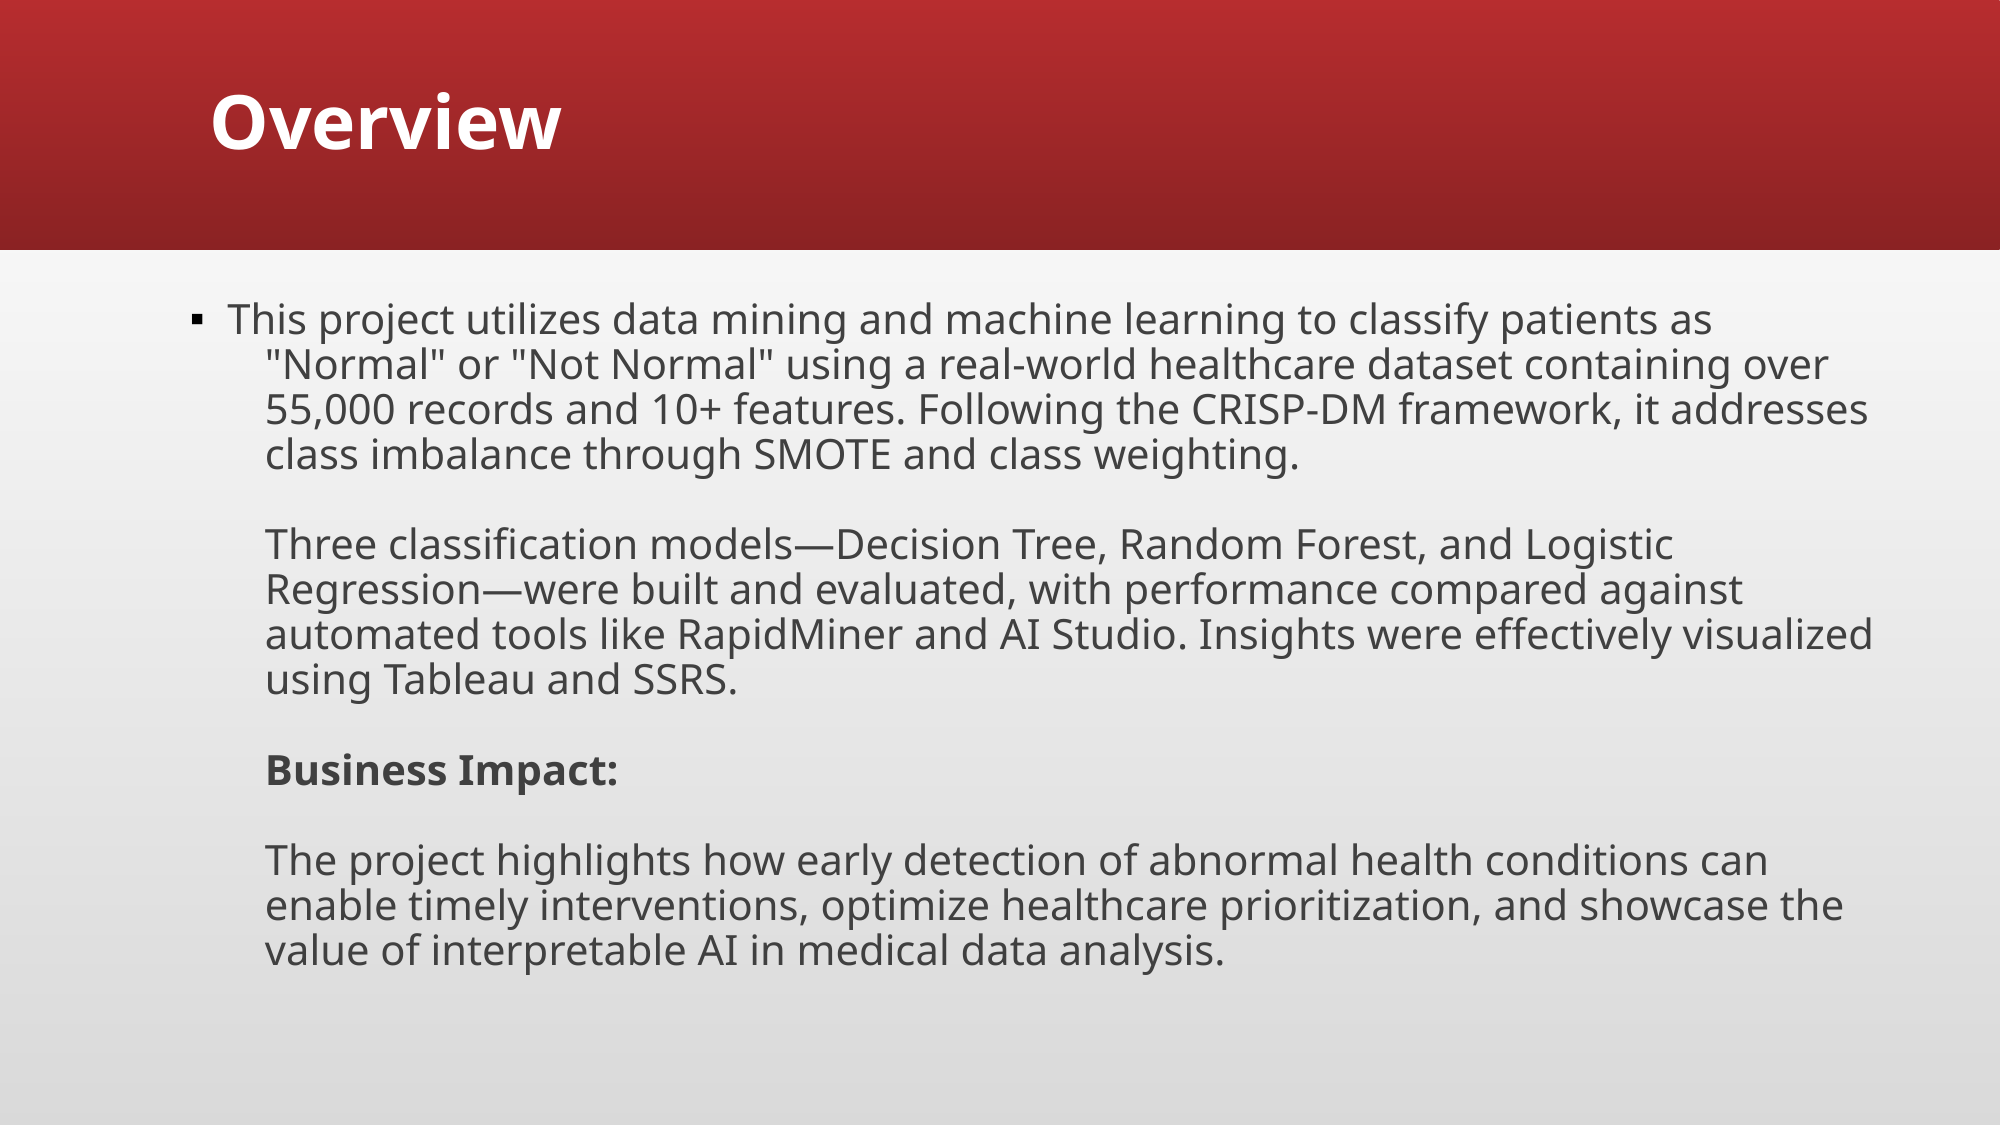

# Overview
This project utilizes data mining and machine learning to classify patients as "Normal" or "Not Normal" using a real-world healthcare dataset containing over 55,000 records and 10+ features. Following the CRISP-DM framework, it addresses class imbalance through SMOTE and class weighting.
Three classification models—Decision Tree, Random Forest, and Logistic Regression—were built and evaluated, with performance compared against automated tools like RapidMiner and AI Studio. Insights were effectively visualized using Tableau and SSRS.
Business Impact:
The project highlights how early detection of abnormal health conditions can enable timely interventions, optimize healthcare prioritization, and showcase the value of interpretable AI in medical data analysis.